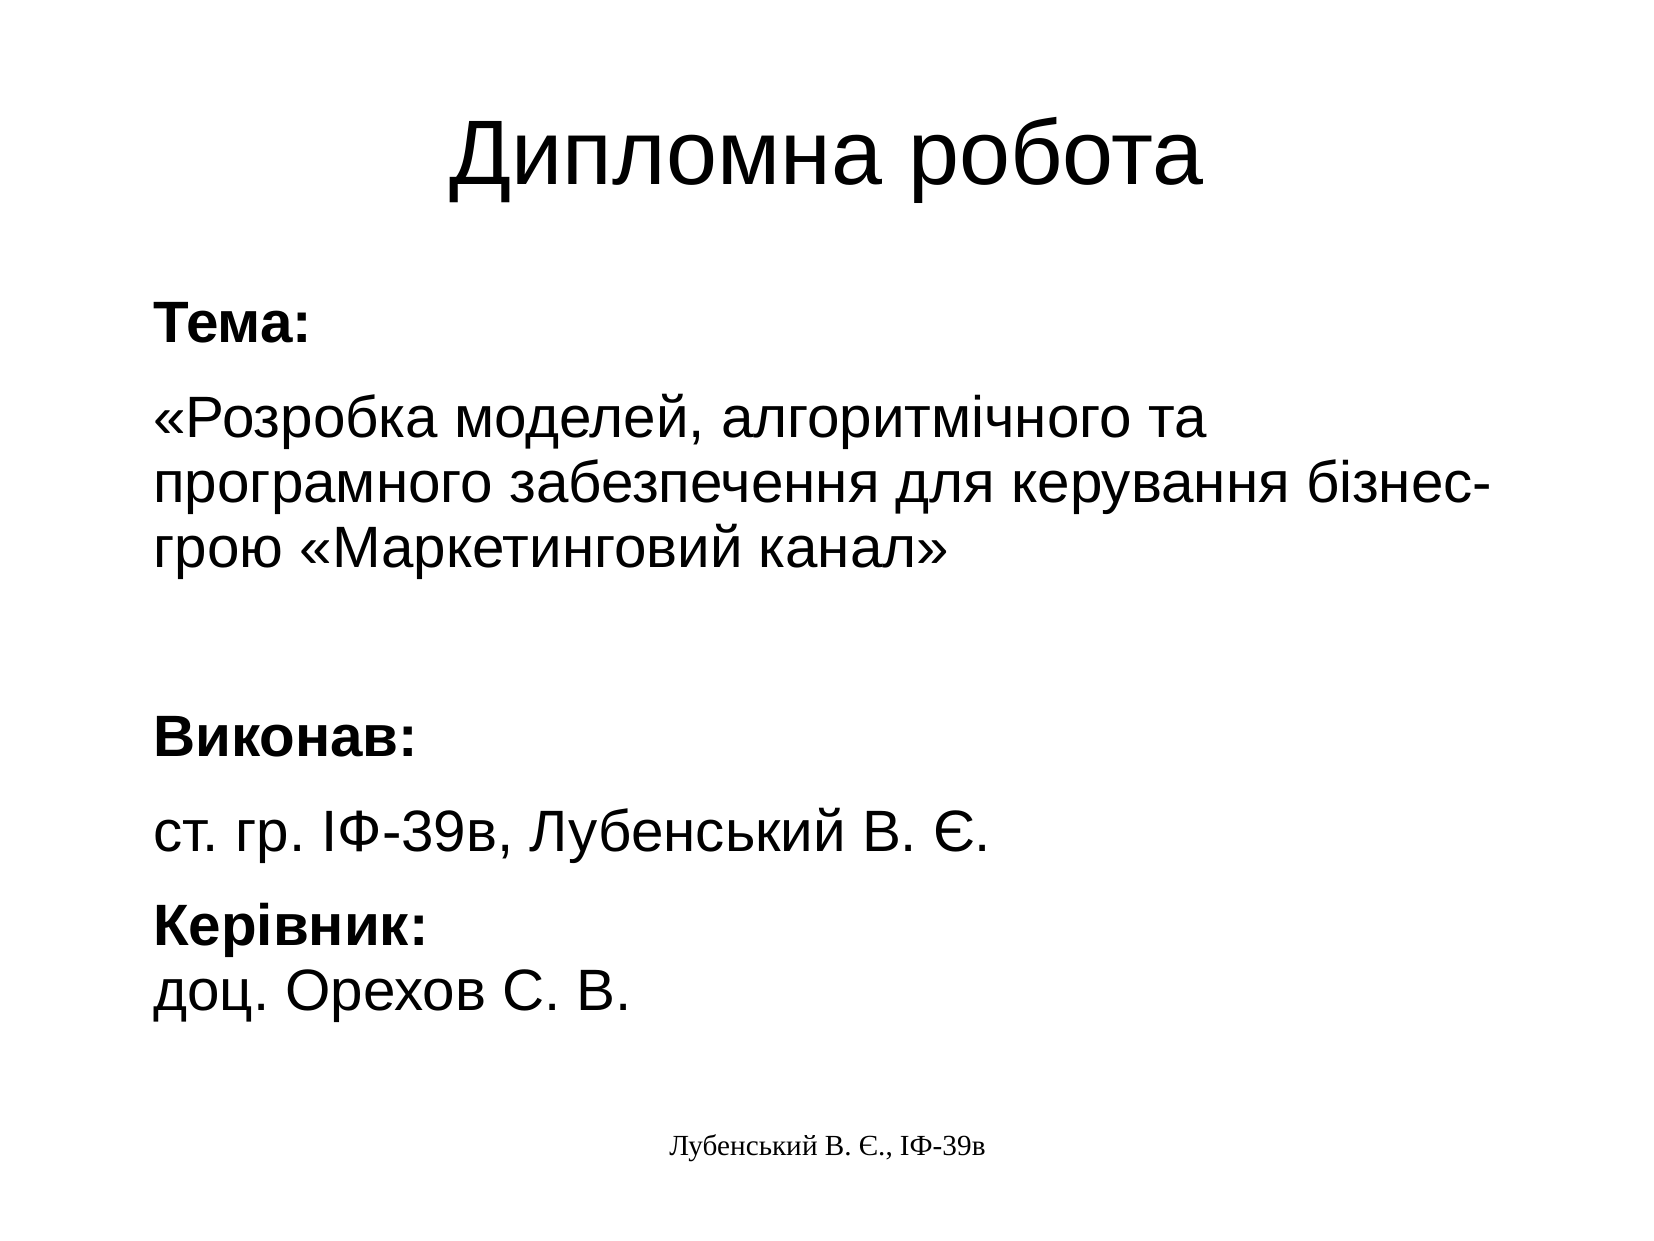

# Дипломна робота
Тема:
«Розробка моделей, алгоритмічного та програмного забезпечення для керування бізнес-грою «Маркетинговий канал»
Виконав:
ст. гр. ІФ-39в, Лубенський В. Є.
Керівник:
доц. Орехов С. В.
Лубенський В. Є., ІФ-39в